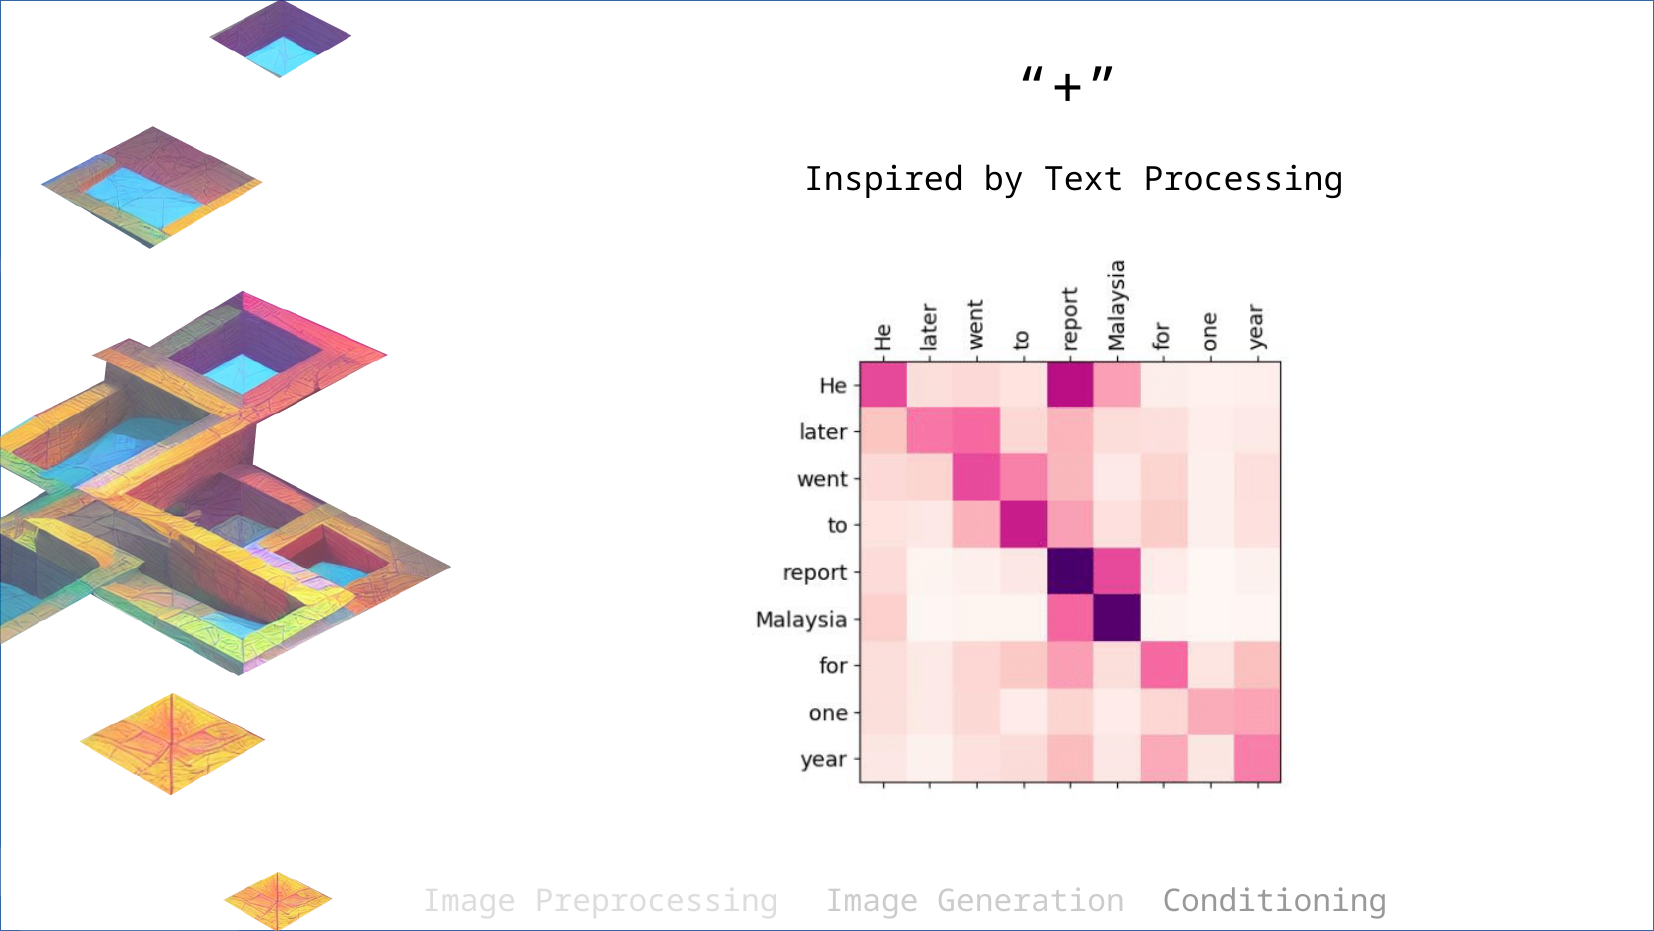

“+”
Inspired by Text Processing
# Image Preprocessing
Image Generation
Conditioning